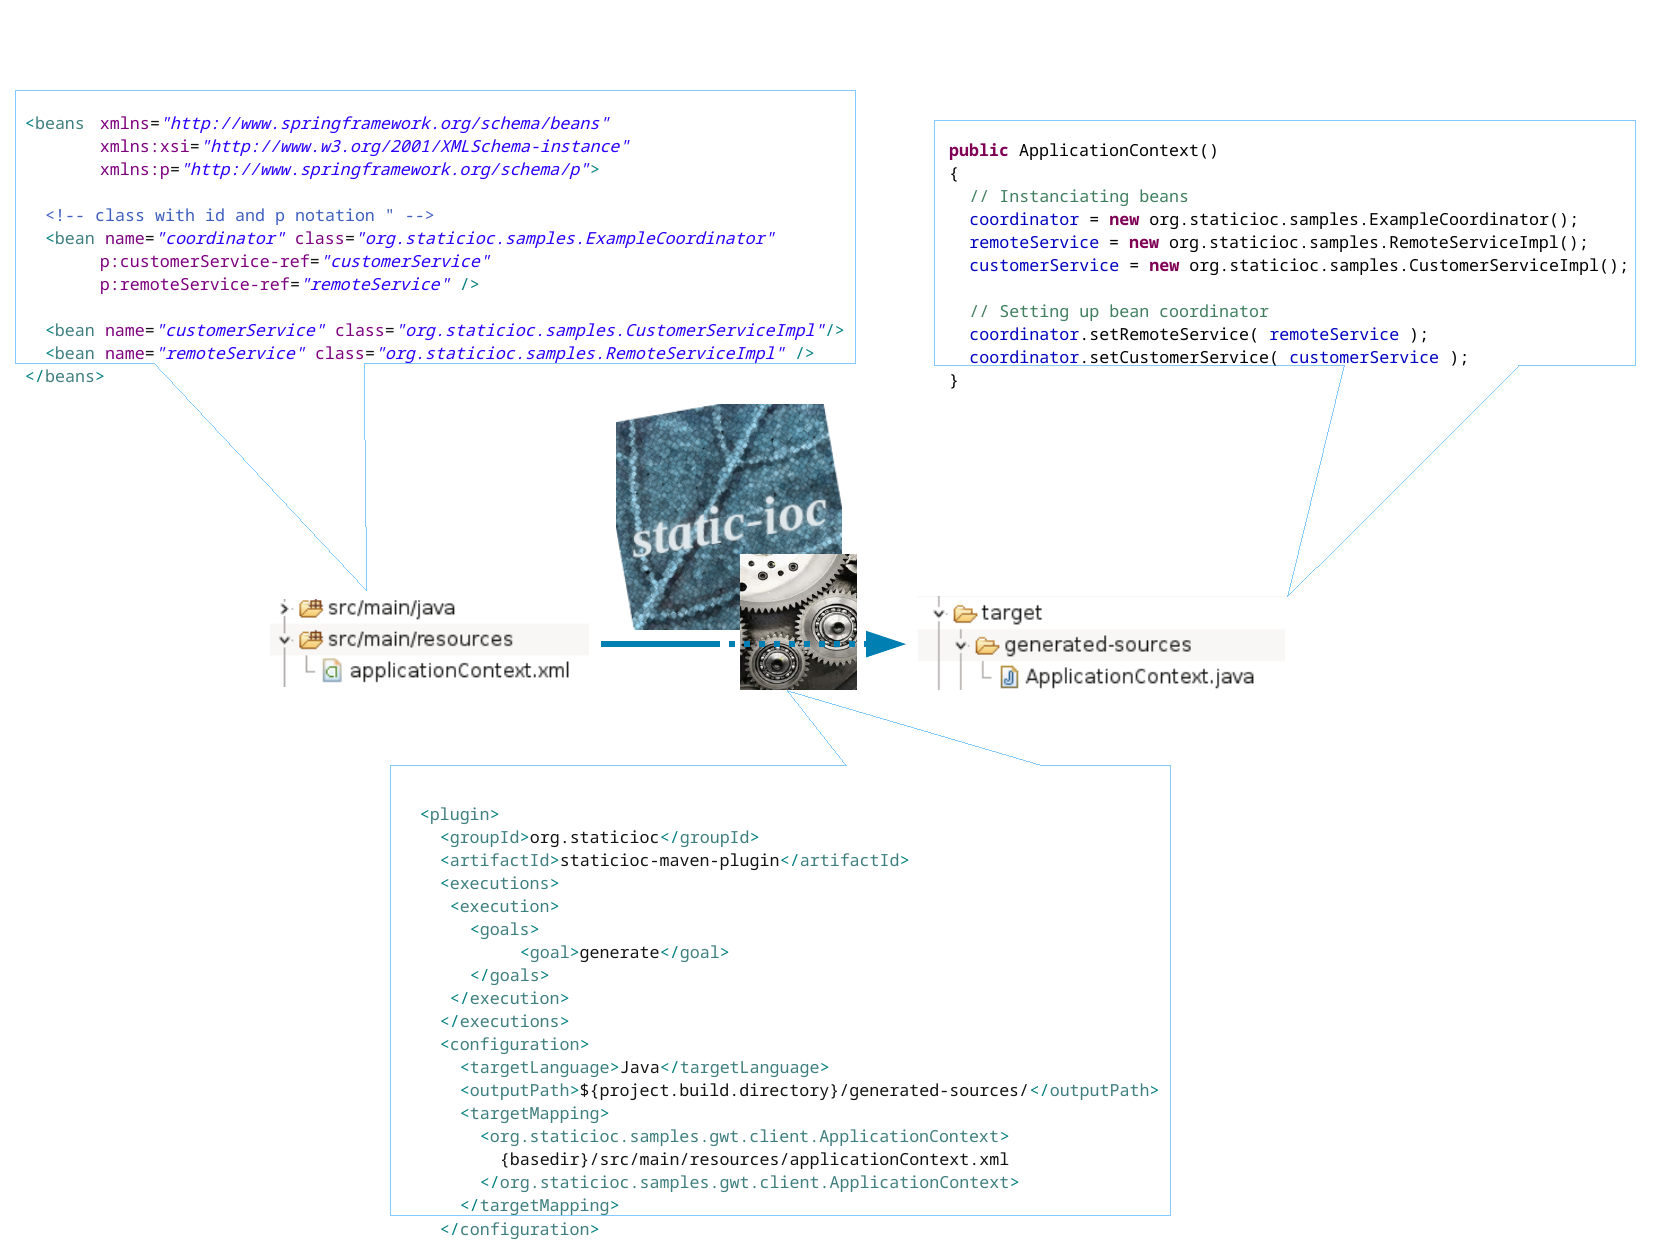

<beans 	xmlns="http://www.springframework.org/schema/beans"
 	xmlns:xsi="http://www.w3.org/2001/XMLSchema-instance"
	xmlns:p="http://www.springframework.org/schema/p">
 <!-- class with id and p notation " -->
 <bean name="coordinator" class="org.staticioc.samples.ExampleCoordinator"
	p:customerService-ref="customerService"
	p:remoteService-ref="remoteService" />
 <bean name="customerService" class="org.staticioc.samples.CustomerServiceImpl"/>
 <bean name="remoteService" class="org.staticioc.samples.RemoteServiceImpl" />
</beans>
public ApplicationContext()
{
 // Instanciating beans
 coordinator = new org.staticioc.samples.ExampleCoordinator();
 remoteService = new org.staticioc.samples.RemoteServiceImpl();
 customerService = new org.staticioc.samples.CustomerServiceImpl();
 // Setting up bean coordinator
 coordinator.setRemoteService( remoteService );
 coordinator.setCustomerService( customerService );
}
 <plugin>
 <groupId>org.staticioc</groupId>
 <artifactId>staticioc-maven-plugin</artifactId>
 <executions>
 <execution>
 <goals>
 <goal>generate</goal>
 </goals>
 </execution>
 </executions>
 <configuration>
 <targetLanguage>Java</targetLanguage>
 <outputPath>${project.build.directory}/generated-sources/</outputPath>
 <targetMapping>
 <org.staticioc.samples.gwt.client.ApplicationContext>
 {basedir}/src/main/resources/applicationContext.xml
 </org.staticioc.samples.gwt.client.ApplicationContext>
 </targetMapping>
 </configuration>
 </plugin>